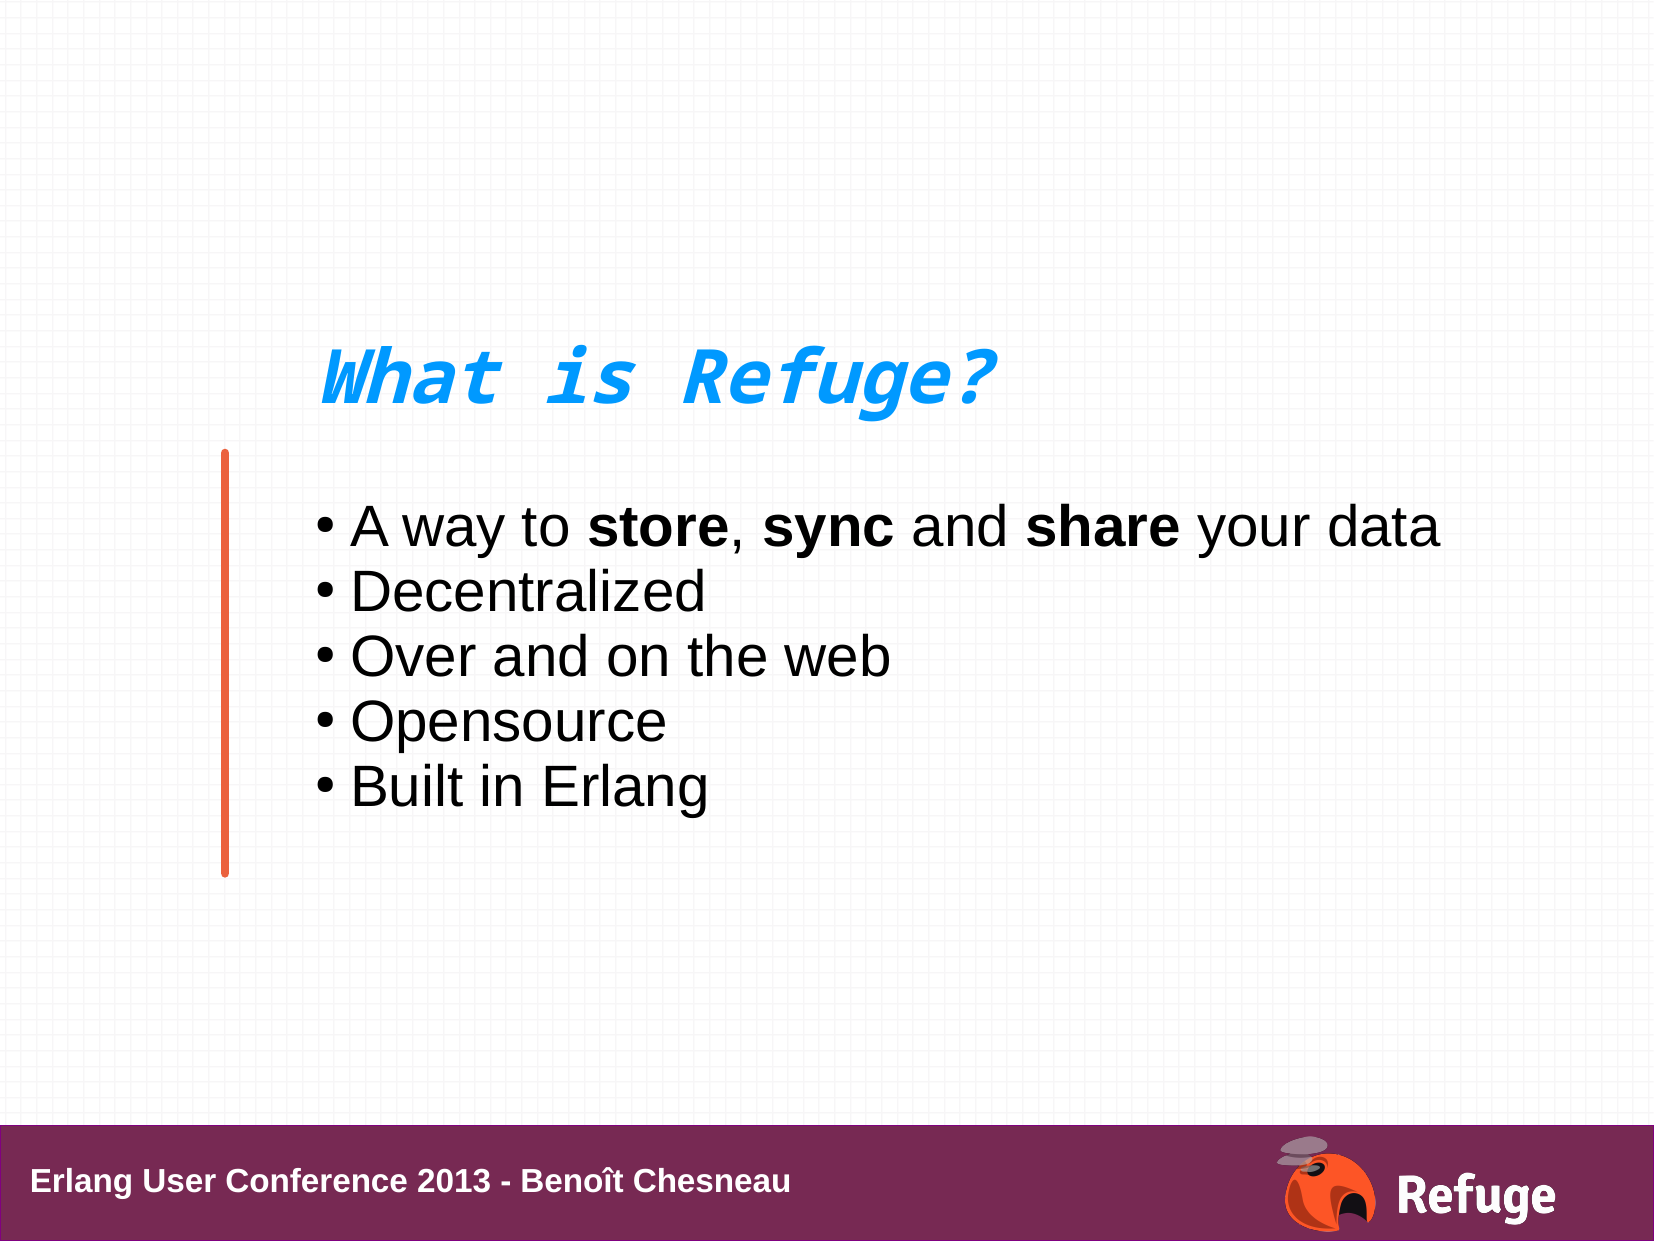

What is Refuge?
A way to store, sync and share your data
Decentralized
Over and on the web
Opensource
Built in Erlang
Erlang User Conference 2013 - Benoît Chesneau